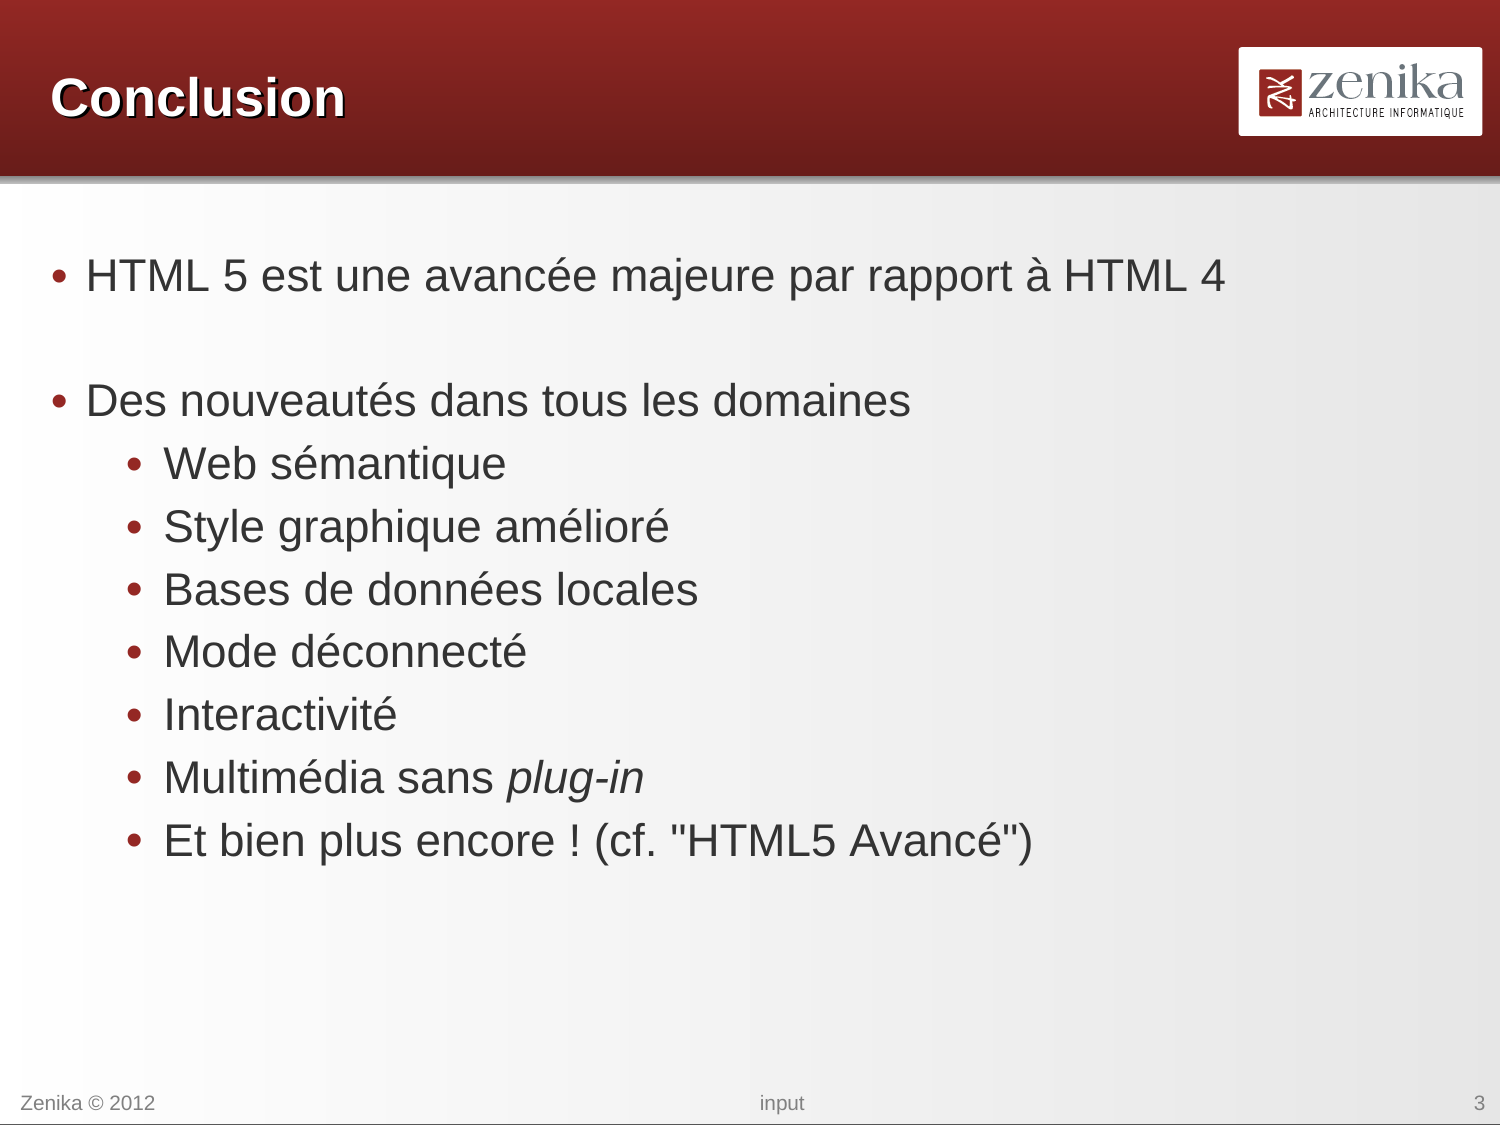

# Conclusion
HTML 5 est une avancée majeure par rapport à HTML 4
Des nouveautés dans tous les domaines
Web sémantique
Style graphique amélioré
Bases de données locales
Mode déconnecté
Interactivité
Multimédia sans plug-in
Et bien plus encore ! (cf. "HTML5 Avancé")